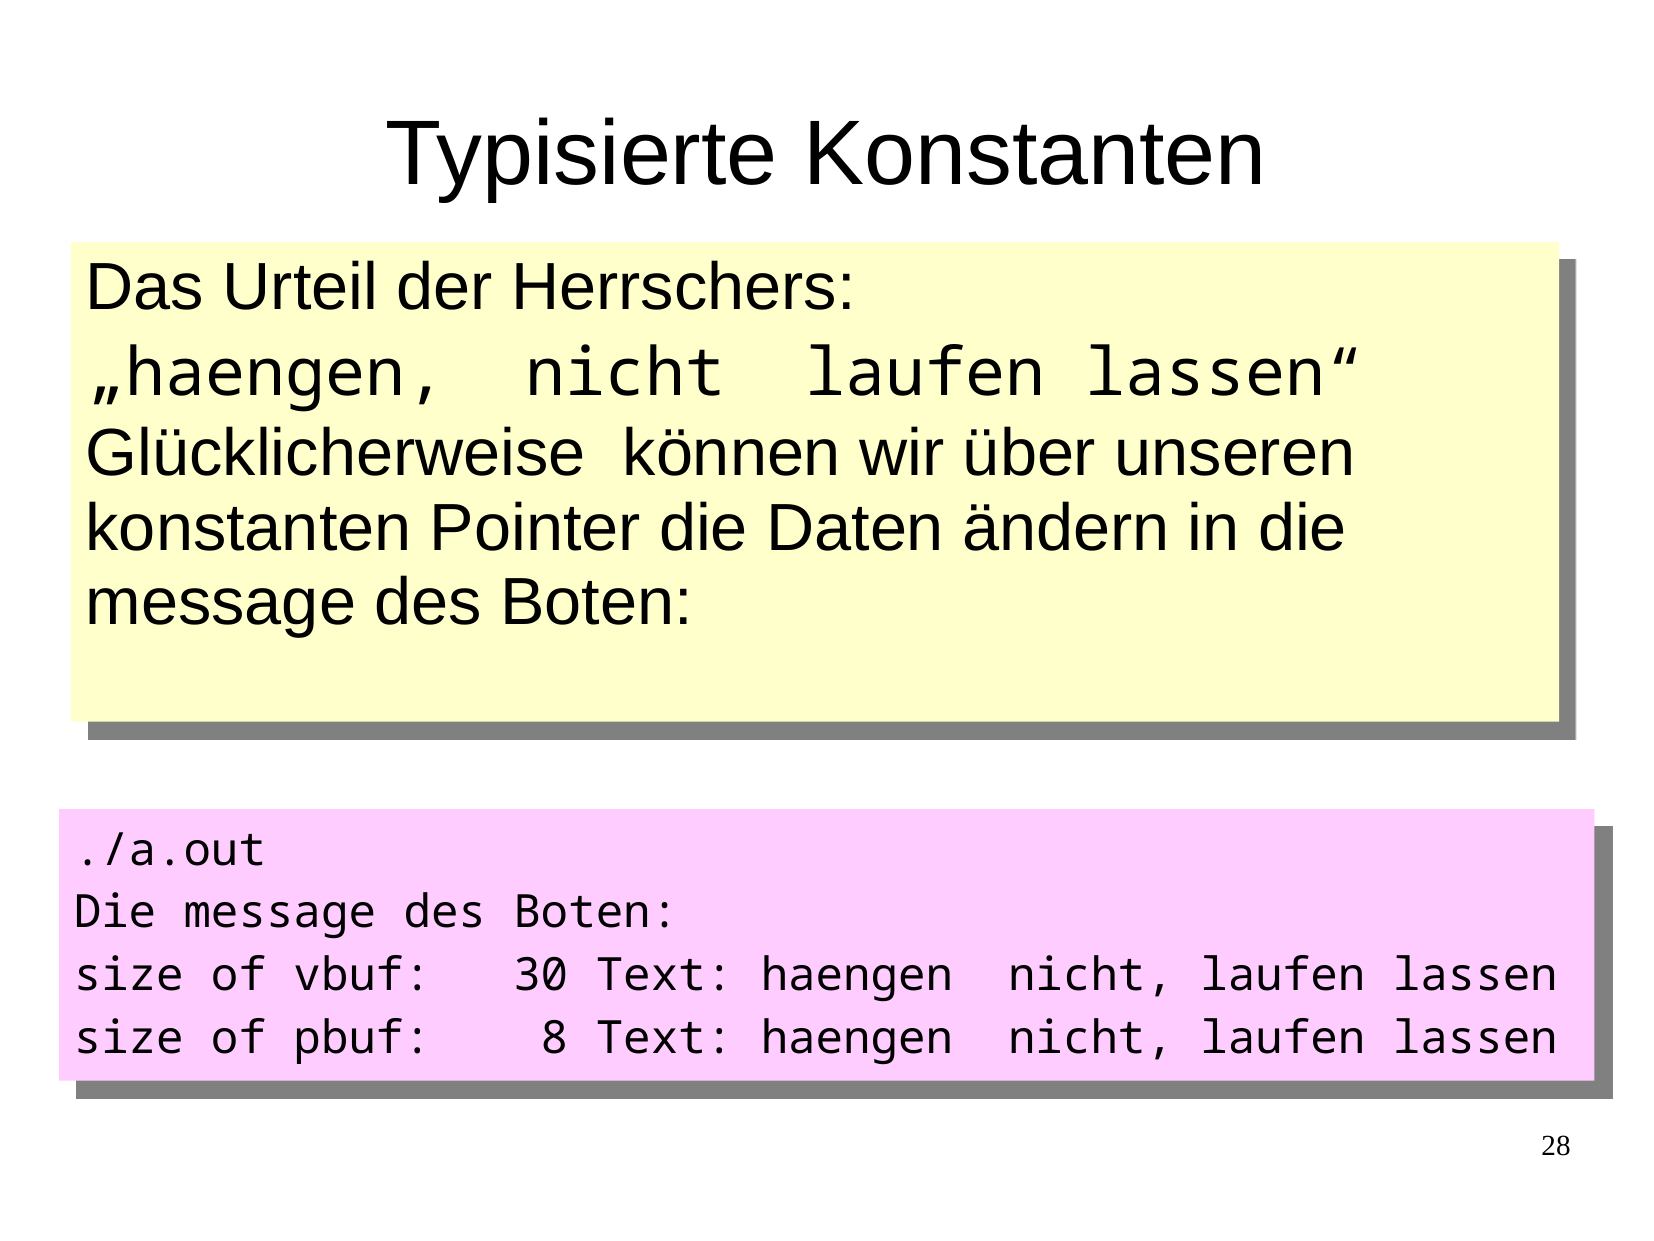

# Typisierte Konstanten
Das Urteil der Herrschers:
„haengen, nicht laufen lassen“
Glücklicherweise können wir über unseren konstanten Pointer die Daten ändern in die message des Boten:
./a.out
Die message des Boten:
size of vbuf: 30 Text: haengen nicht, laufen lassen
size of pbuf: 8 Text: haengen nicht, laufen lassen
28